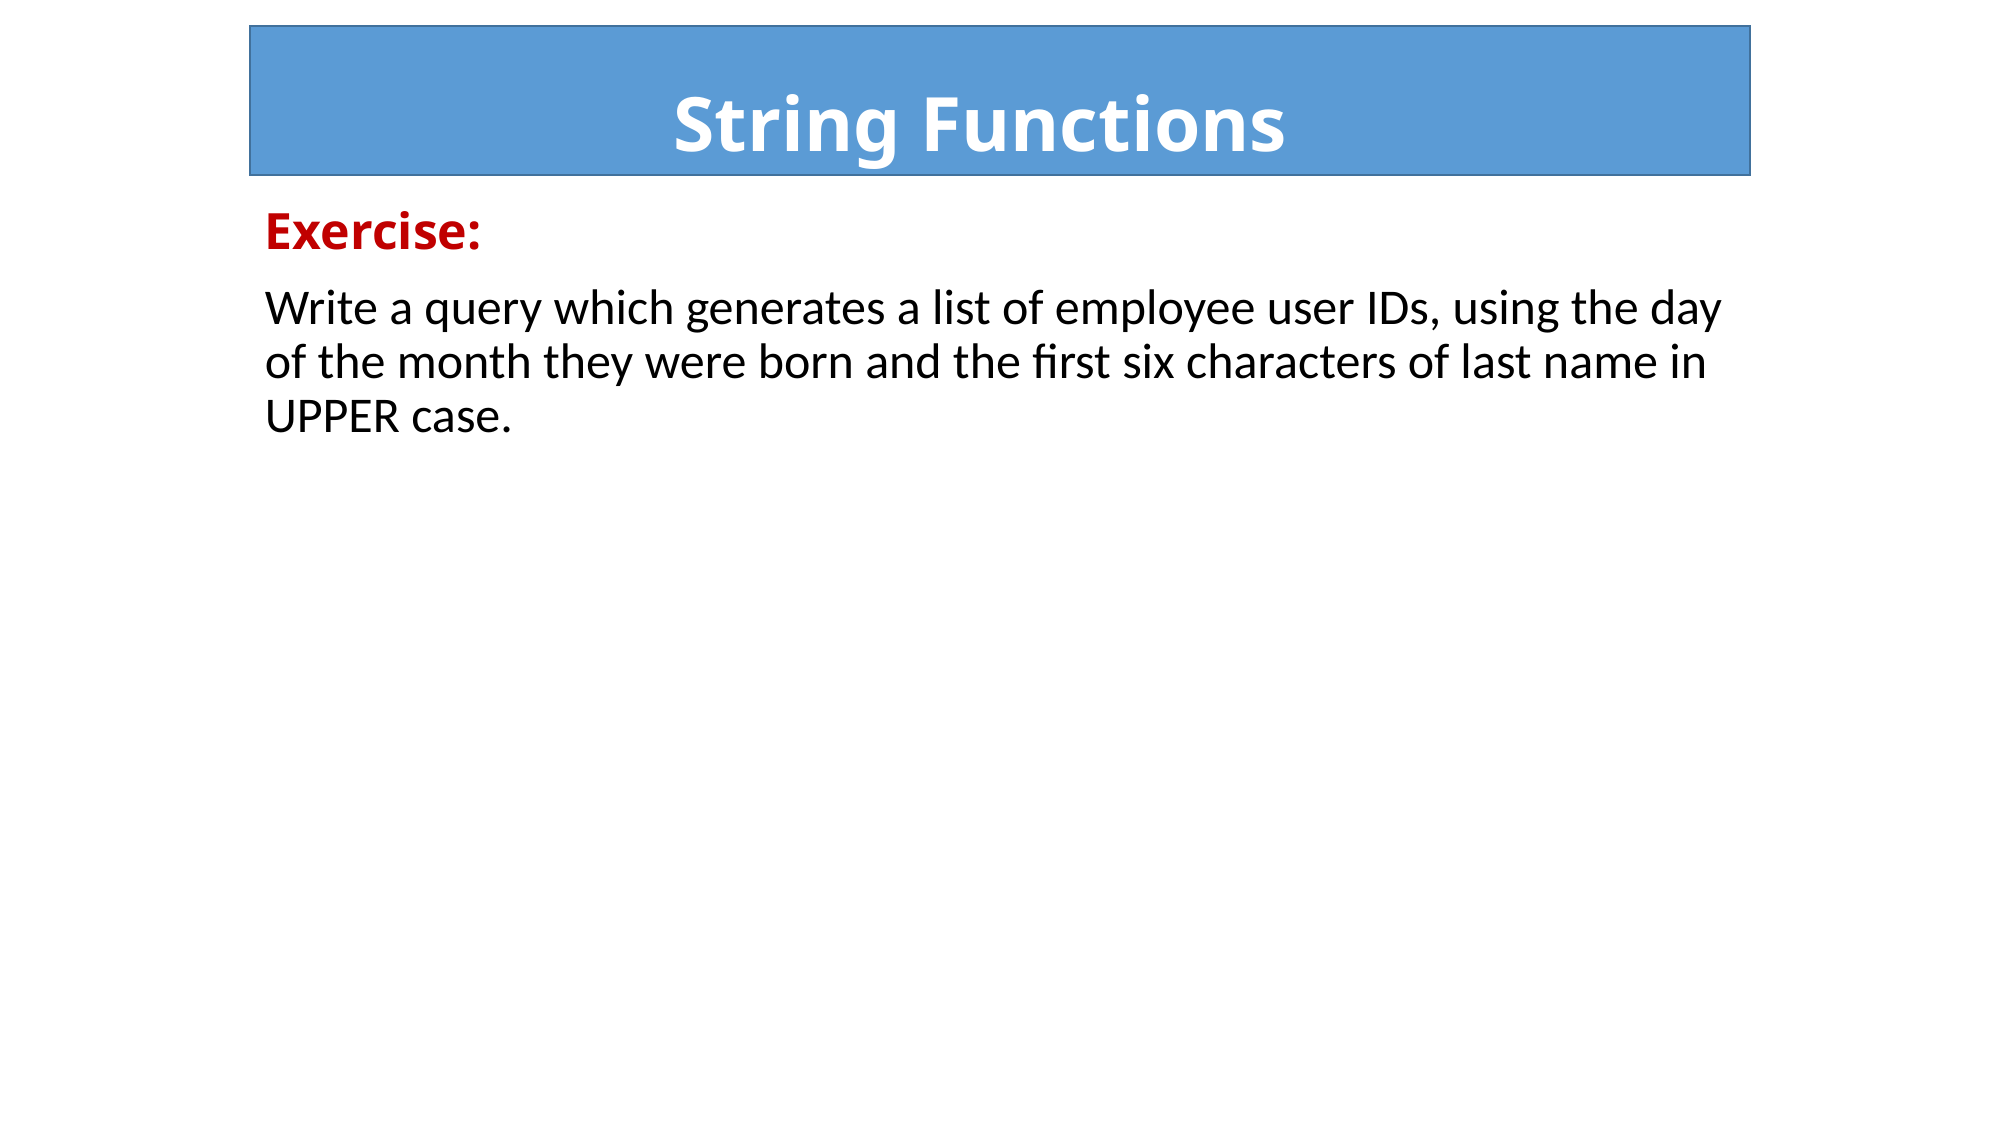

# String Functions
Exercise:
Write a query which generates a list of employee user IDs, using the day of the month they were born and the first six characters of last name in UPPER case.